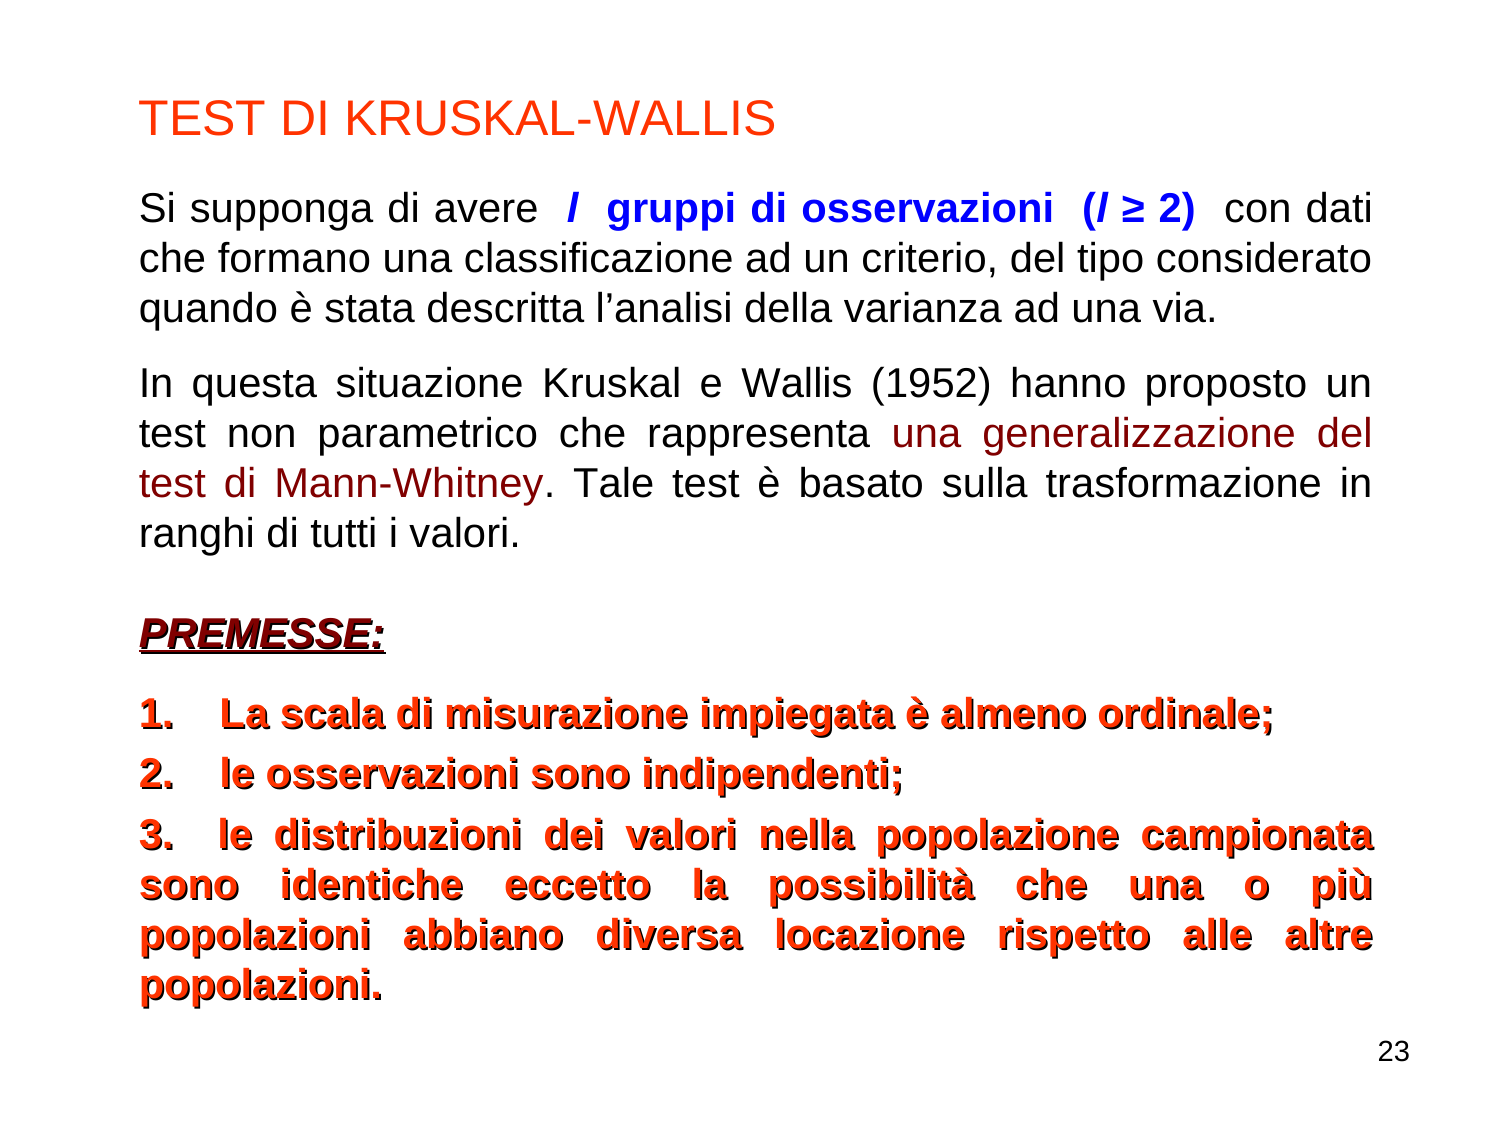

TEST DI KRUSKAL-WALLIS
Si supponga di avere l gruppi di osservazioni (l ≥ 2) con dati che formano una classificazione ad un criterio, del tipo considerato quando è stata descritta l’analisi della varianza ad una via.
In questa situazione Kruskal e Wallis (1952) hanno proposto un test non parametrico che rappresenta una generalizzazione del test di Mann-Whitney. Tale test è basato sulla trasformazione in ranghi di tutti i valori.
PREMESSE:
1. La scala di misurazione impiegata è almeno ordinale;
2. le osservazioni sono indipendenti;
3. le distribuzioni dei valori nella popolazione campionata sono identiche eccetto la possibilità che una o più popolazioni abbiano diversa locazione rispetto alle altre popolazioni.